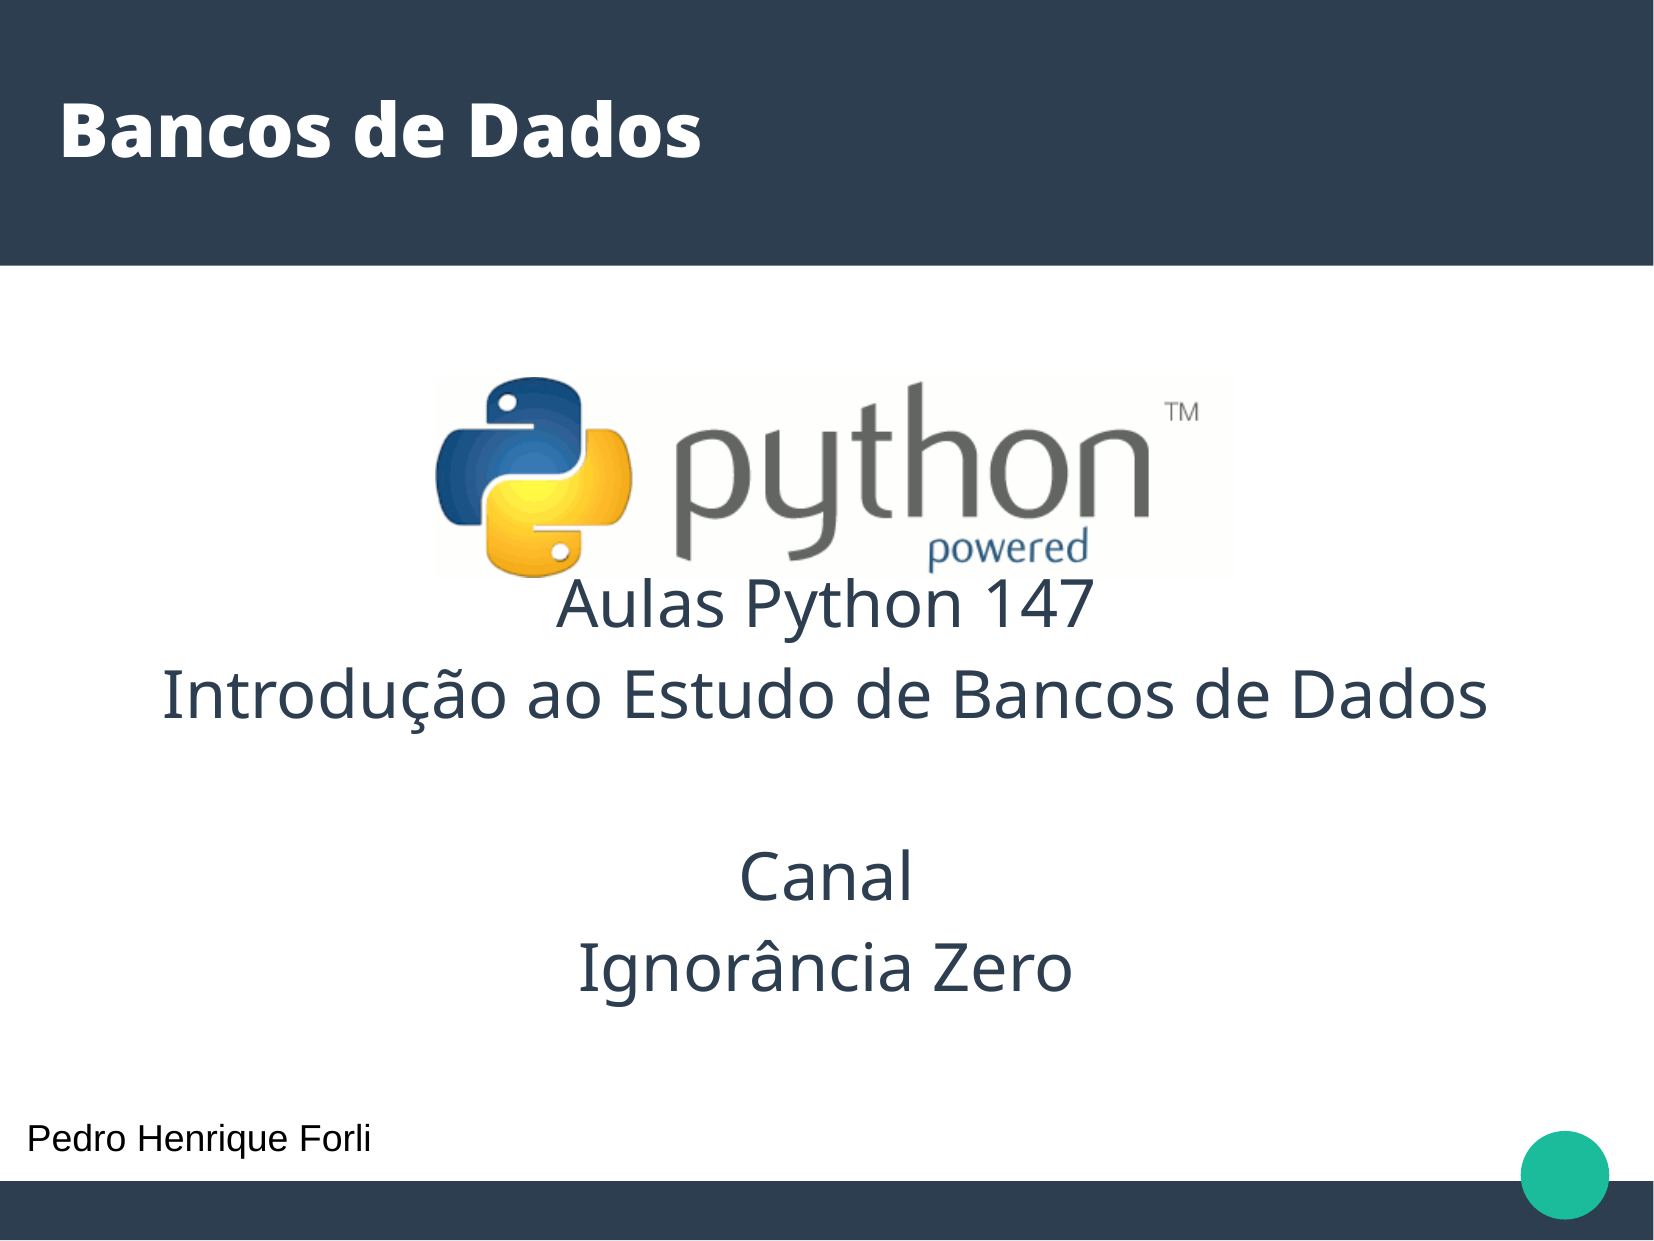

# Bancos de Dados
Aulas Python 147
Introdução ao Estudo de Bancos de Dados
Canal
Ignorância Zero
Pedro Henrique Forli